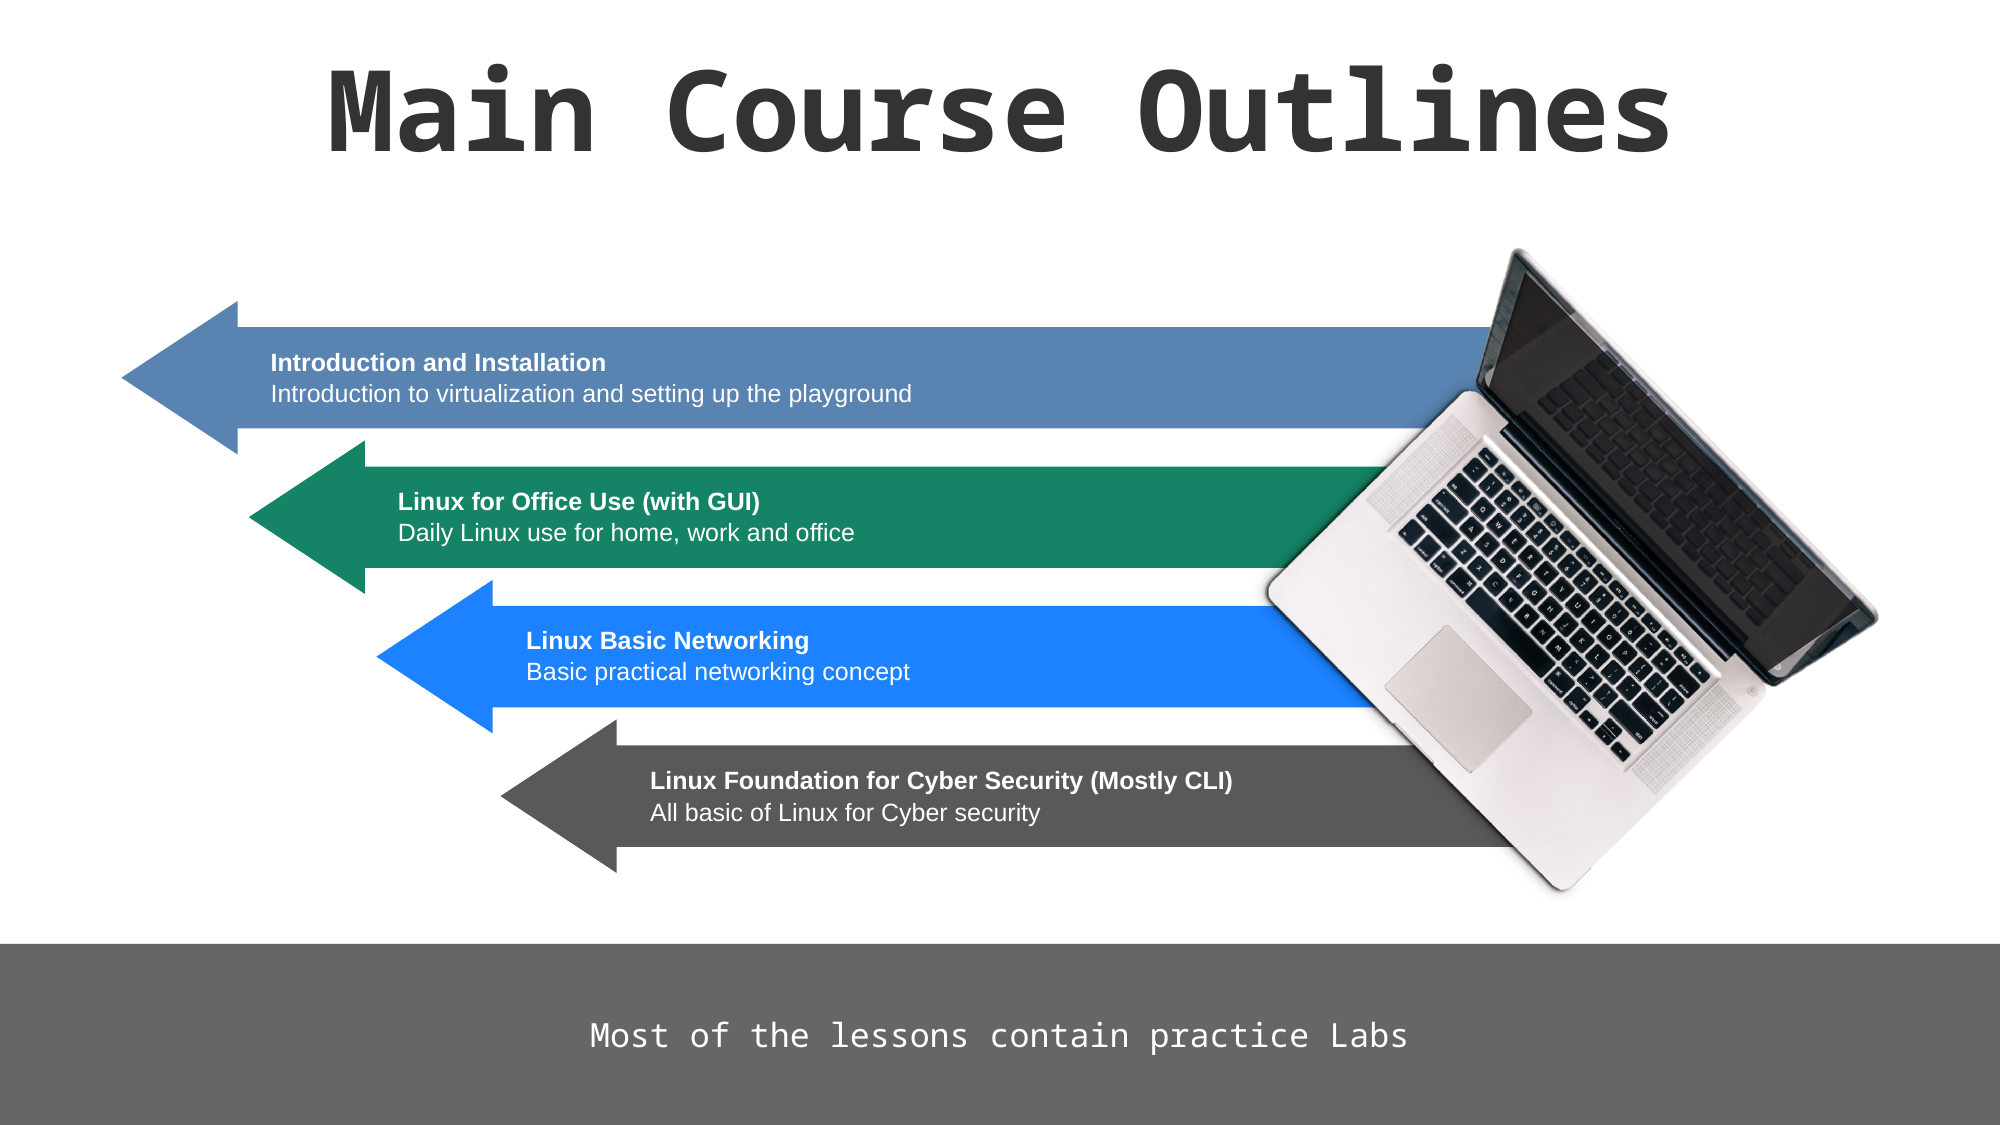

# Main Course Outlines
Introduction and Installation
Introduction to virtualization and setting up the playground
Linux for Office Use (with GUI)
Daily Linux use for home, work and office
Linux Basic Networking
Basic practical networking concept
Linux Foundation for Cyber Security (Mostly CLI)
All basic of Linux for Cyber security
Most of the lessons contain practice Labs